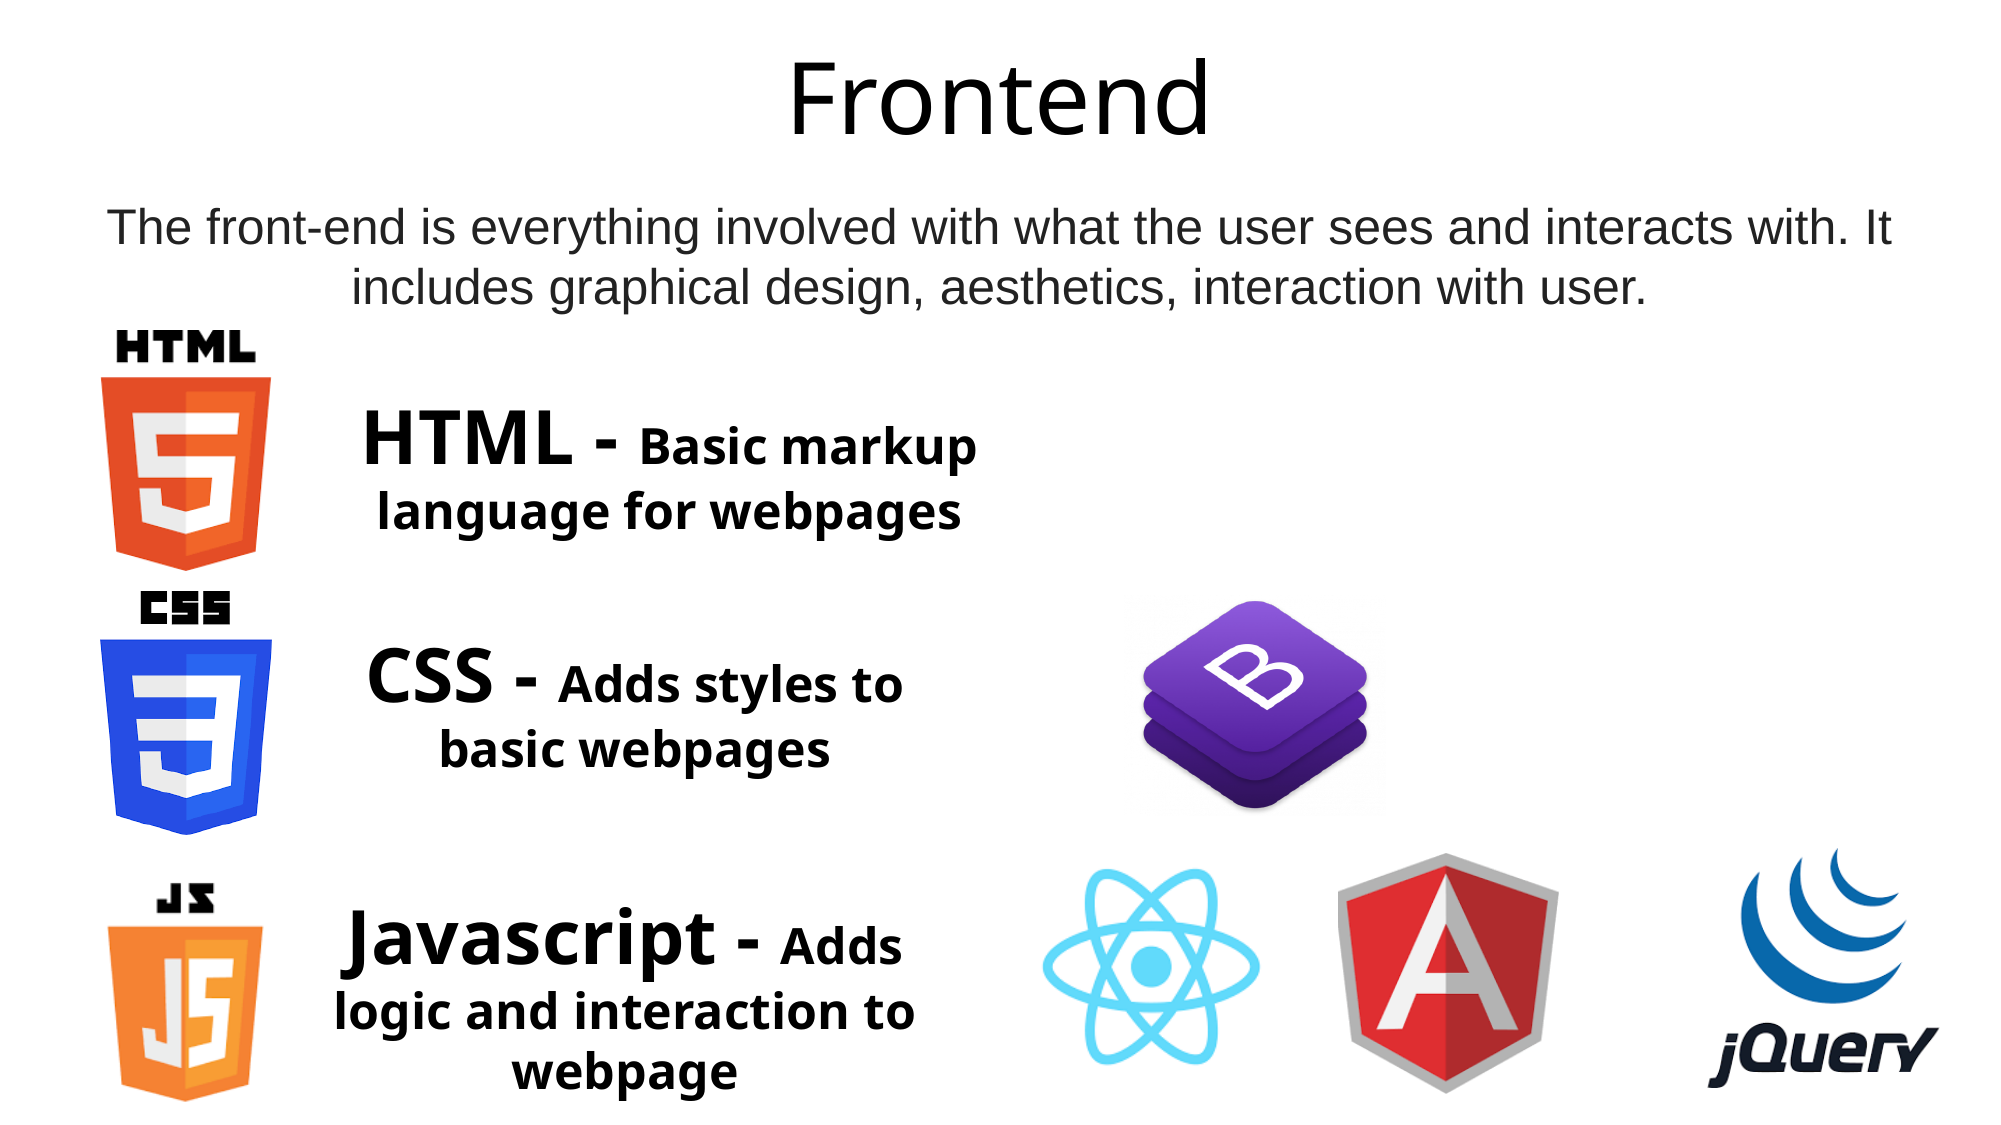

Frontend
The front-end is everything involved with what the user sees and interacts with. It includes graphical design, aesthetics, interaction with user.
HTML - Basic markup language for webpages
CSS - Adds styles to basic webpages
Javascript - Adds logic and interaction to webpage